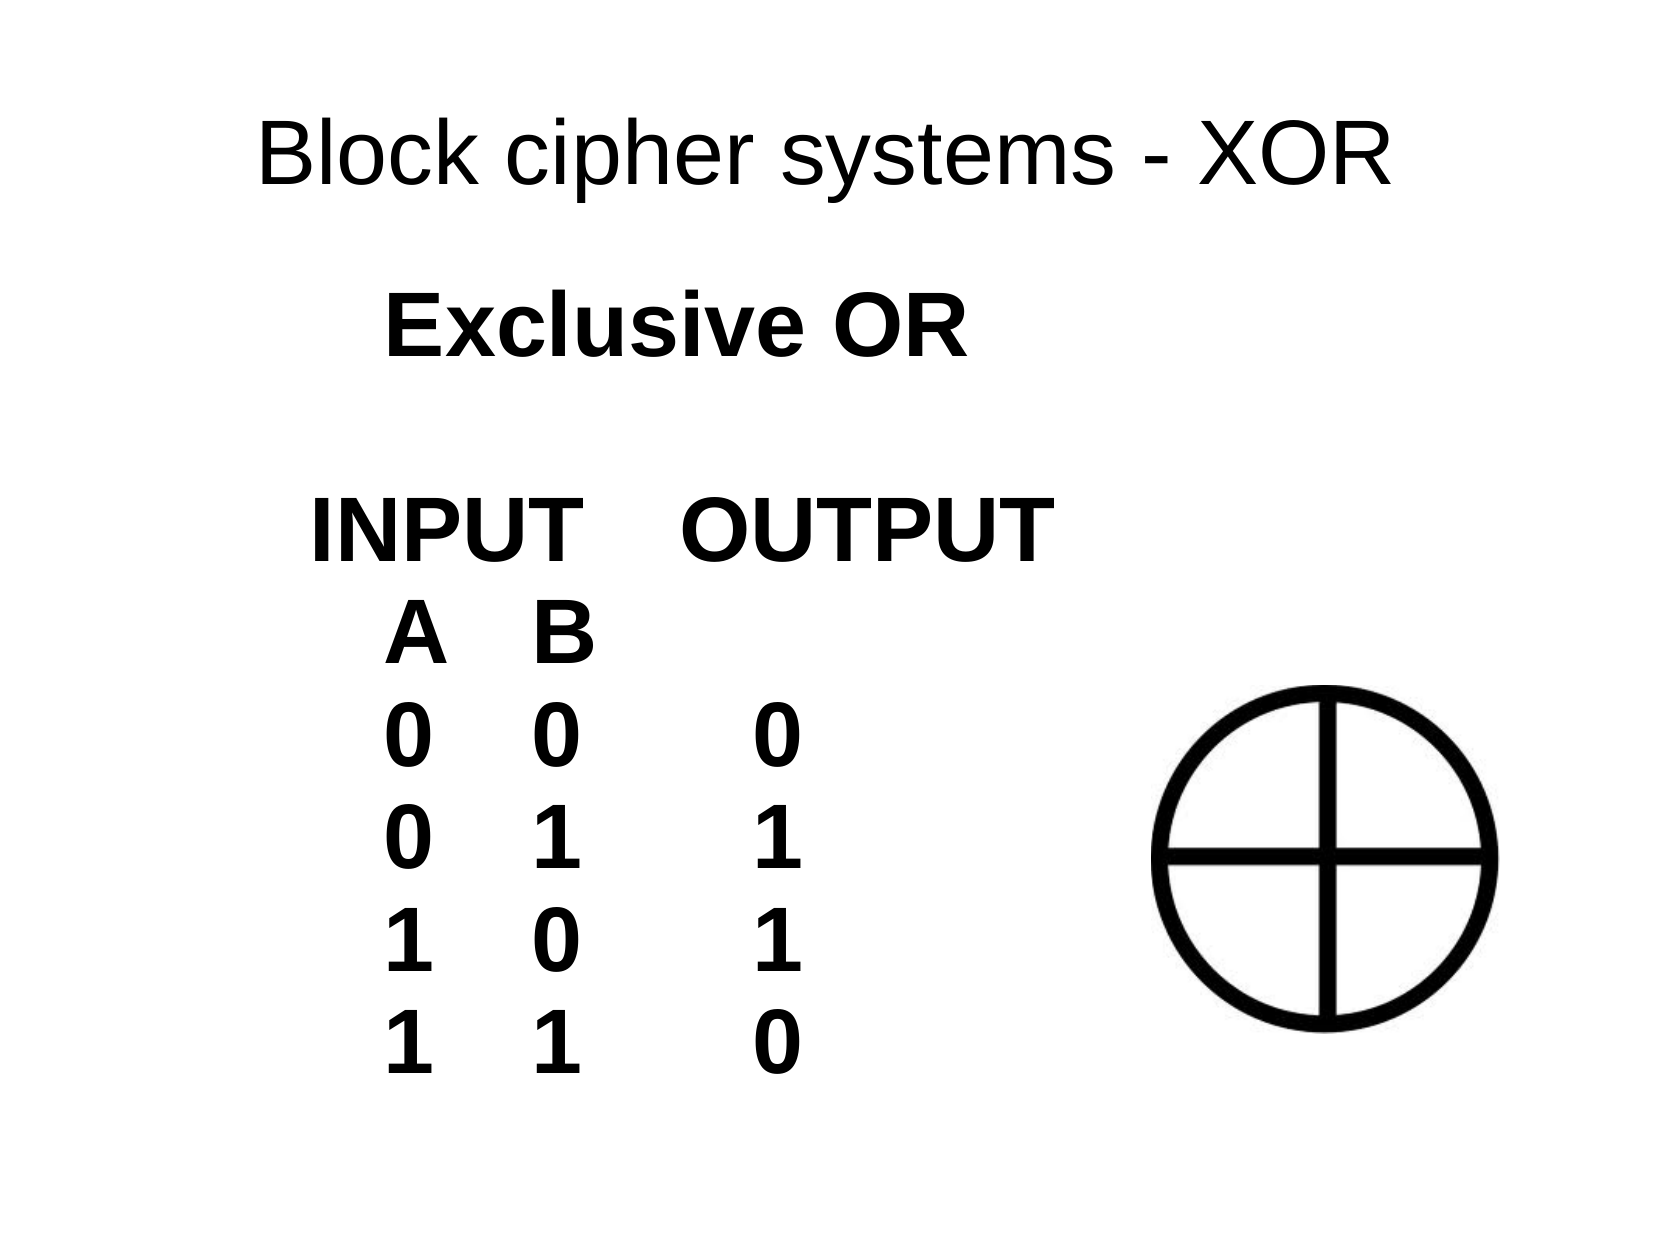

# Block cipher systems - XOR
	Exclusive OR
INPUT		OUTPUT
	A		B
	0		0			0
	0		1			1
	1		0			1
	1		1			0